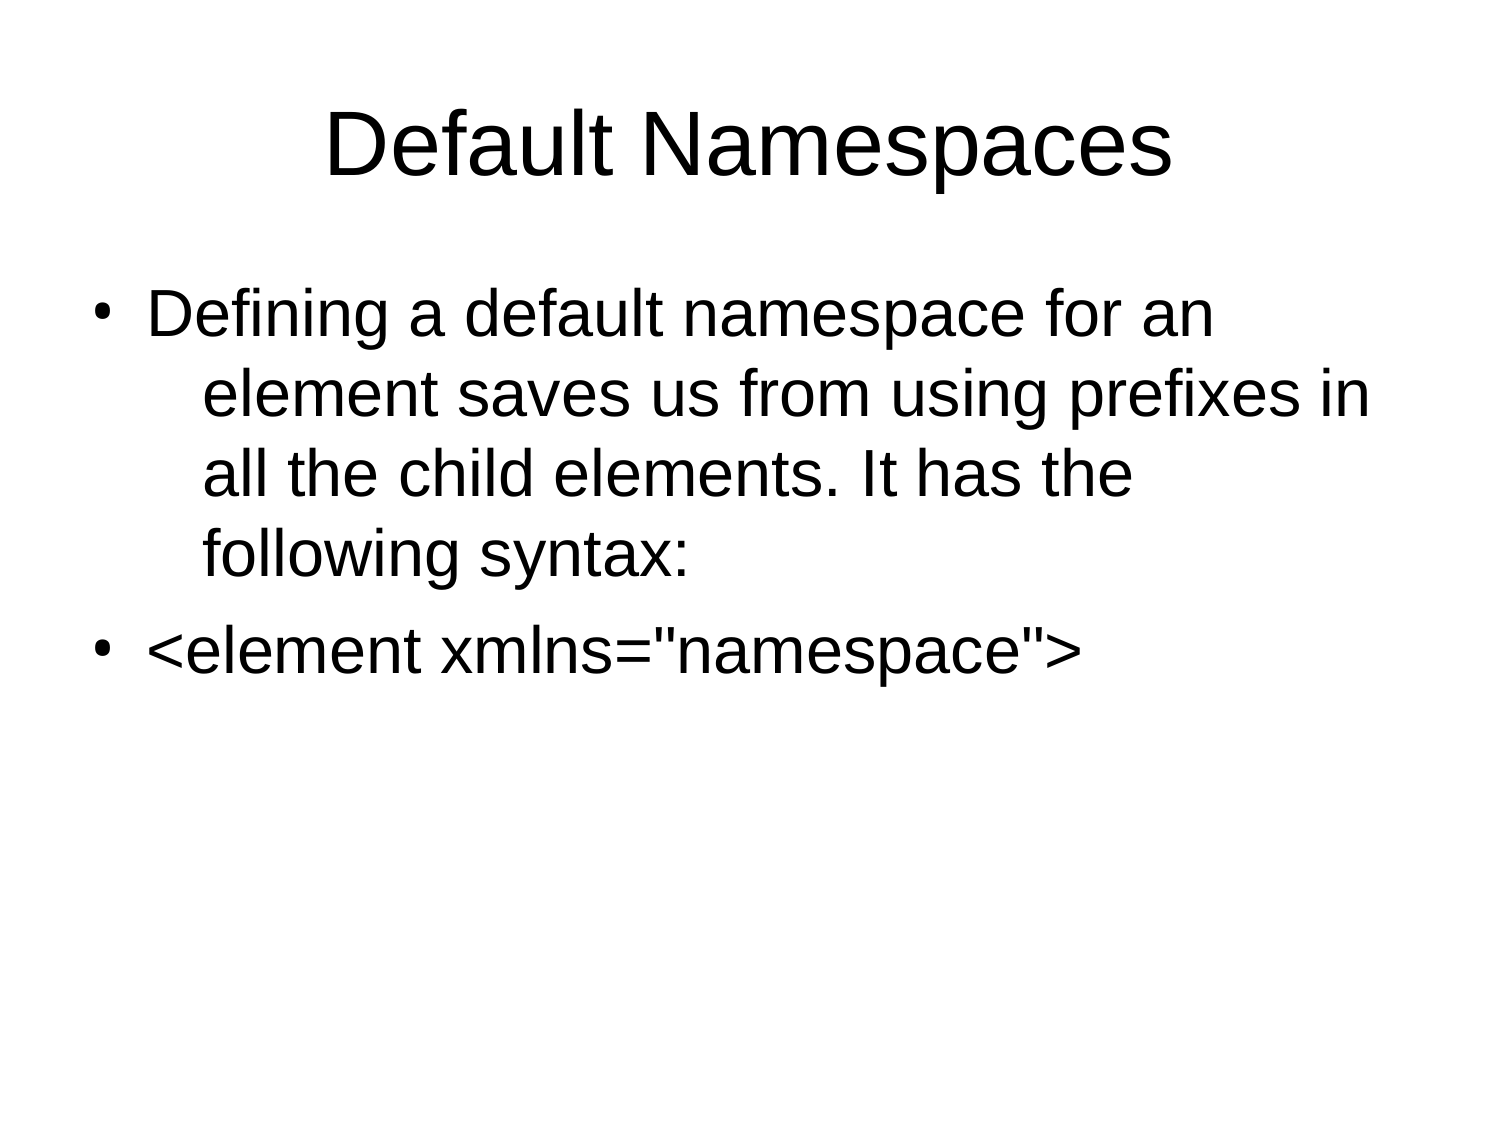

# Default Namespaces
Defining a default namespace for an element saves us from using prefixes in all the child elements. It has the following syntax:
<element xmlns="namespace">